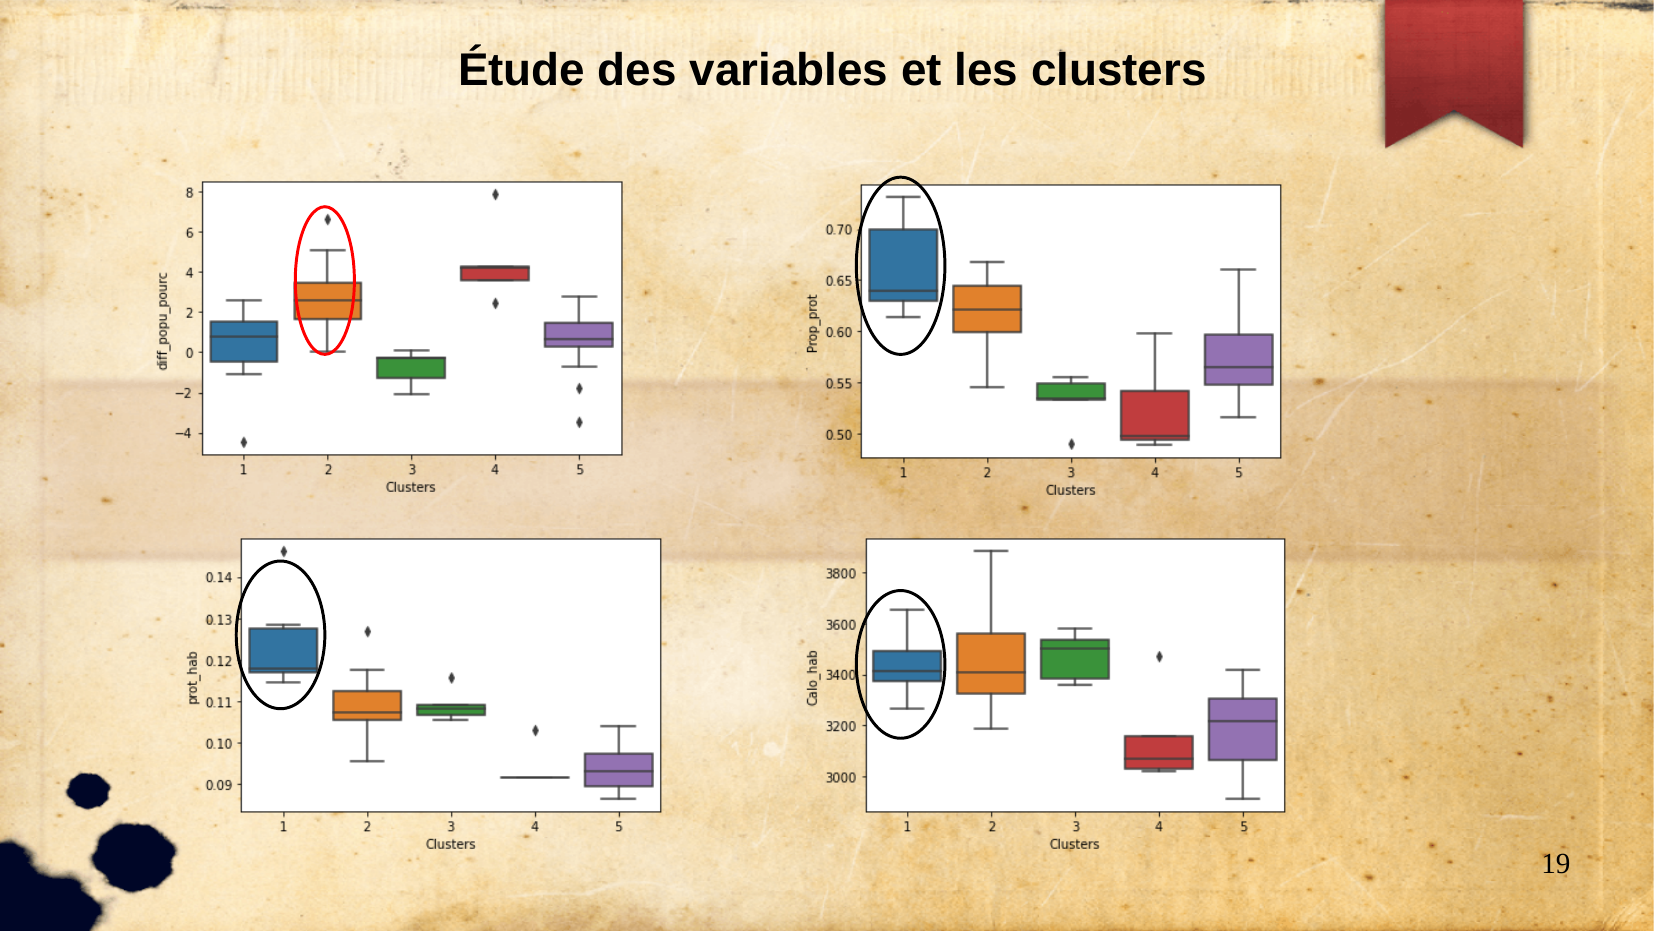

# Étude des variables et les clusters
19